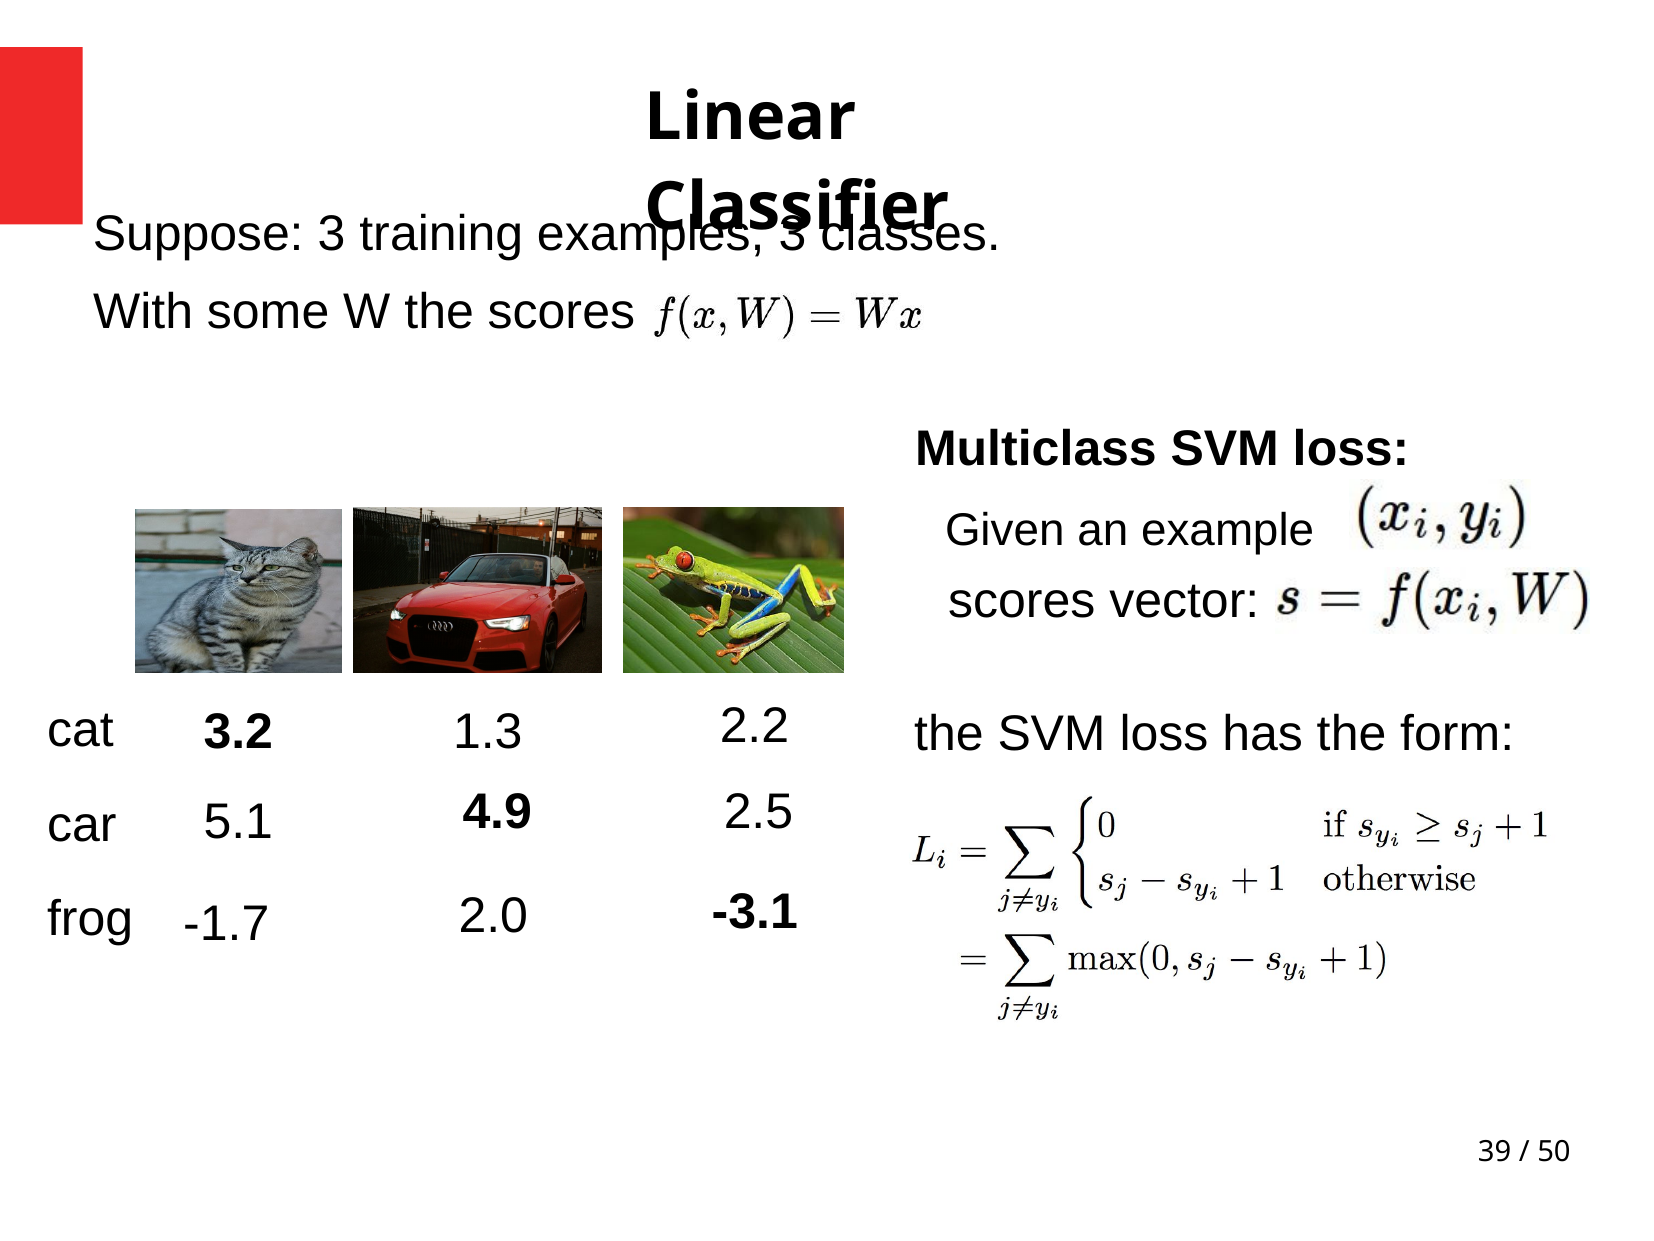

Linear Classifier
Suppose: 3 training examples, 3 classes.
With some W the scores
Multiclass SVM loss:
Given an example
scores vector:
2.2
cat
3.2
1.3
the SVM loss has the form:
2.5
4.9
5.1
car
-3.1
2.0
frog
-1.7
39